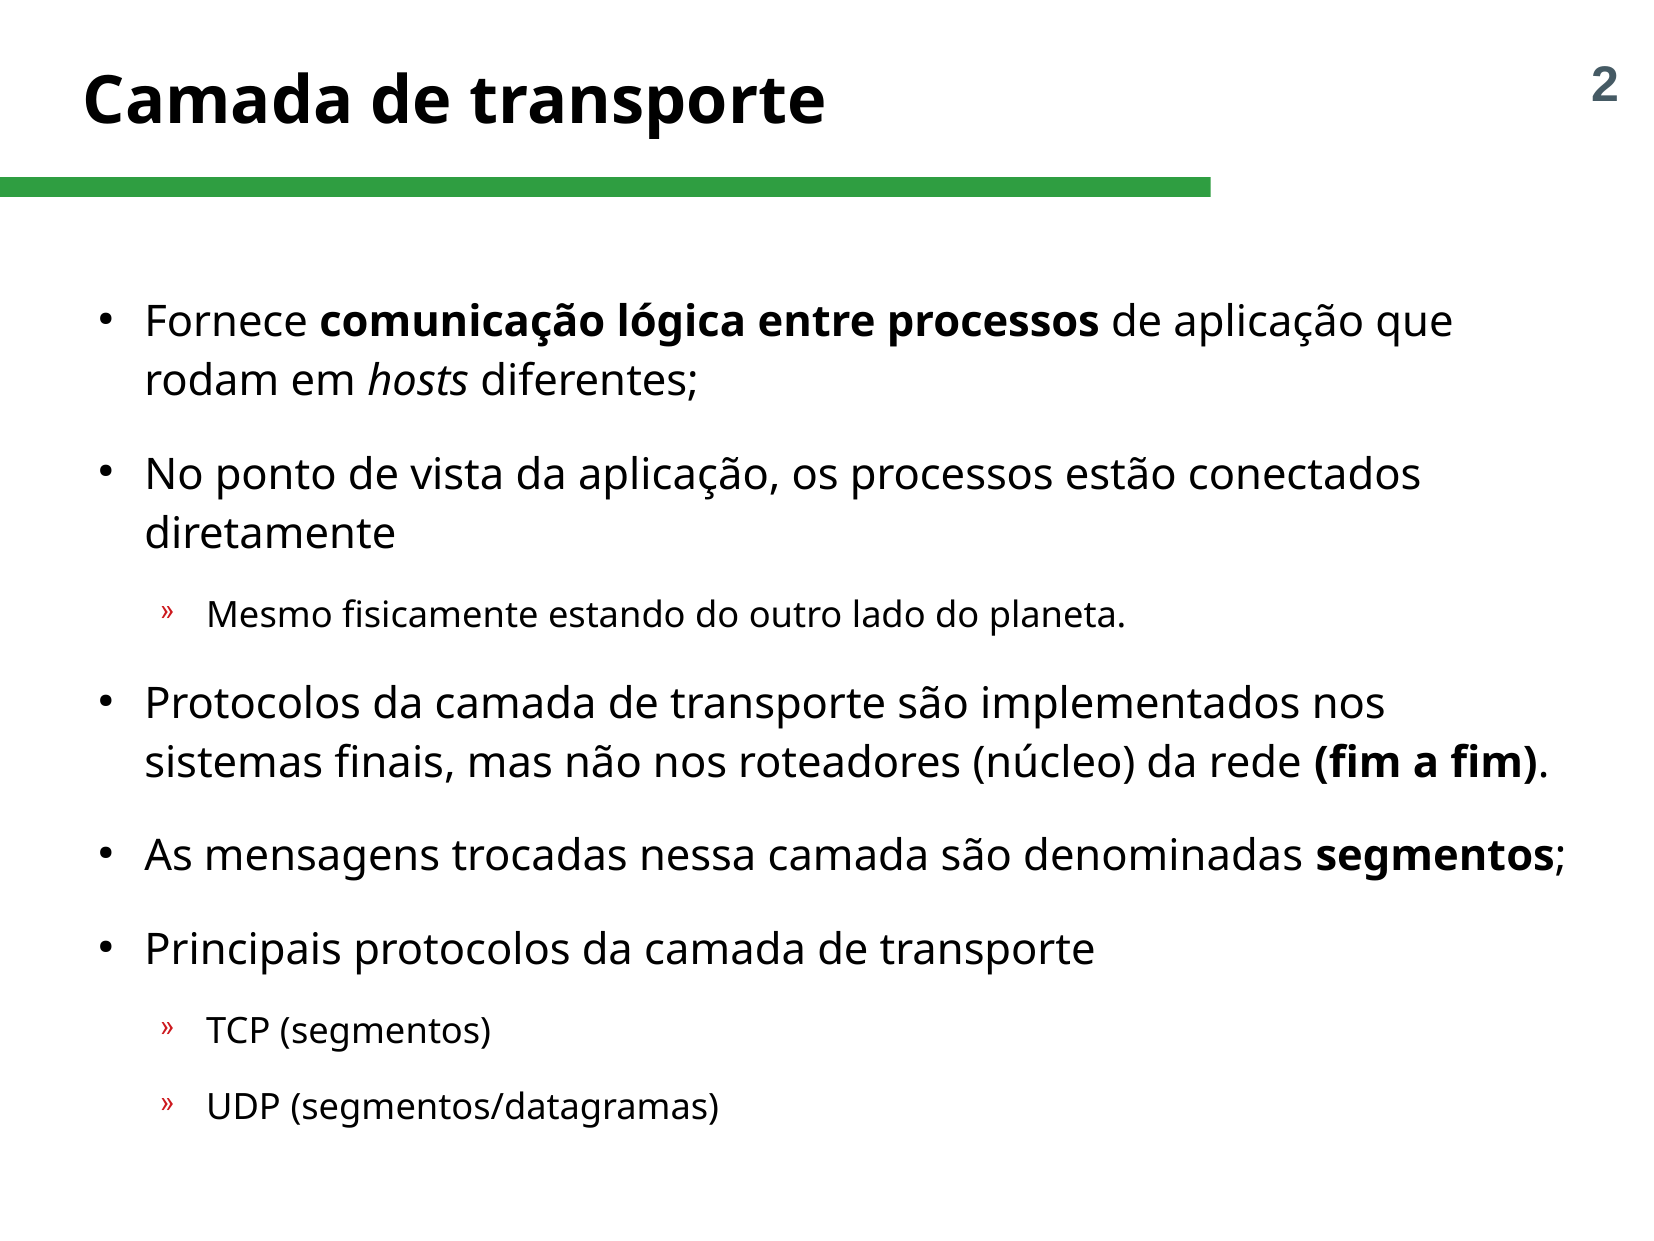

# Camada de transporte
Fornece comunicação lógica entre processos de aplicação que rodam em hosts diferentes;
No ponto de vista da aplicação, os processos estão conectados diretamente
Mesmo fisicamente estando do outro lado do planeta.
Protocolos da camada de transporte são implementados nos sistemas finais, mas não nos roteadores (núcleo) da rede (fim a fim).
As mensagens trocadas nessa camada são denominadas segmentos;
Principais protocolos da camada de transporte
TCP (segmentos)
UDP (segmentos/datagramas)